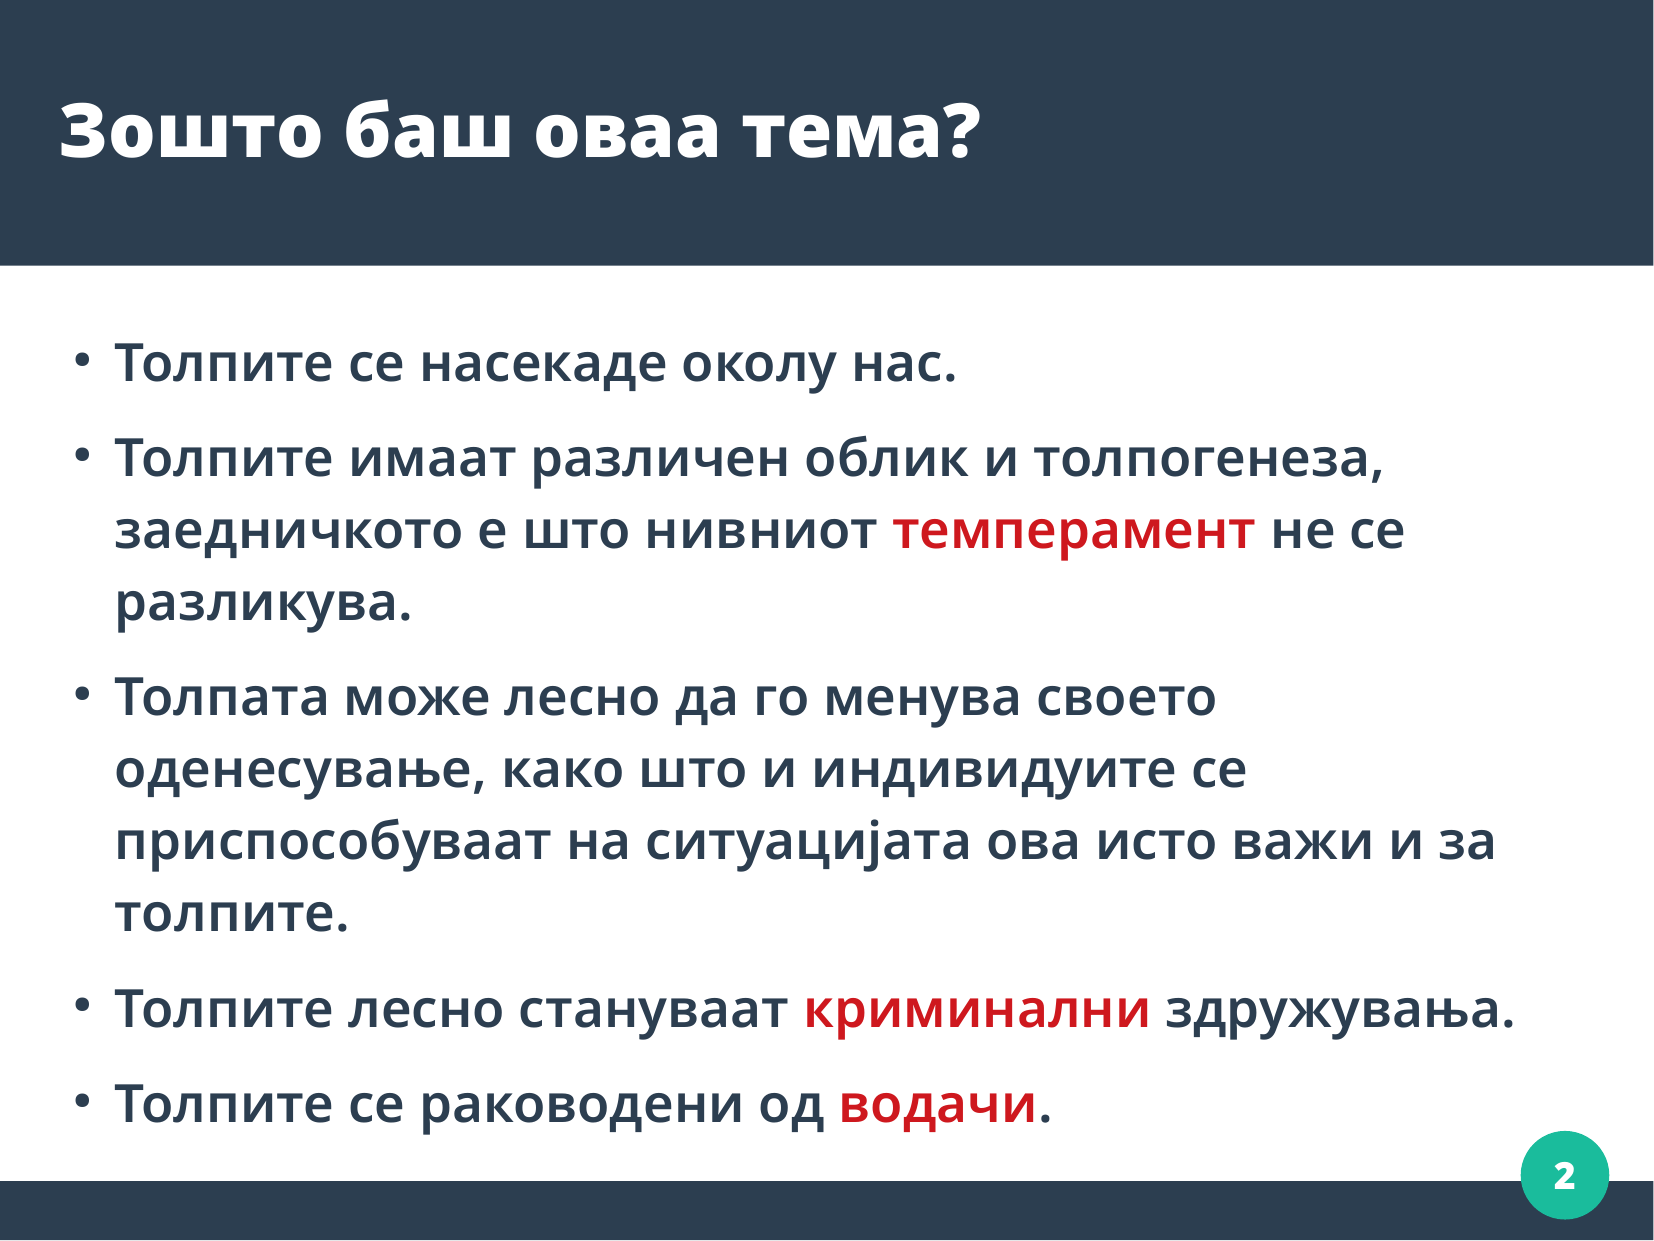

# Зошто баш оваа тема?
Толпите се насекаде околу нас.
Толпите имаат различен облик и толпогенеза, заедничкото е што нивниот темперамент не се разликува.
Толпата може лесно да го менува своето оденесување, како што и индивидуите се приспособуваат на ситуацијата ова исто важи и за толпите.
Толпите лесно стануваат криминални здружувања.
Толпите се раководени од водачи.
2